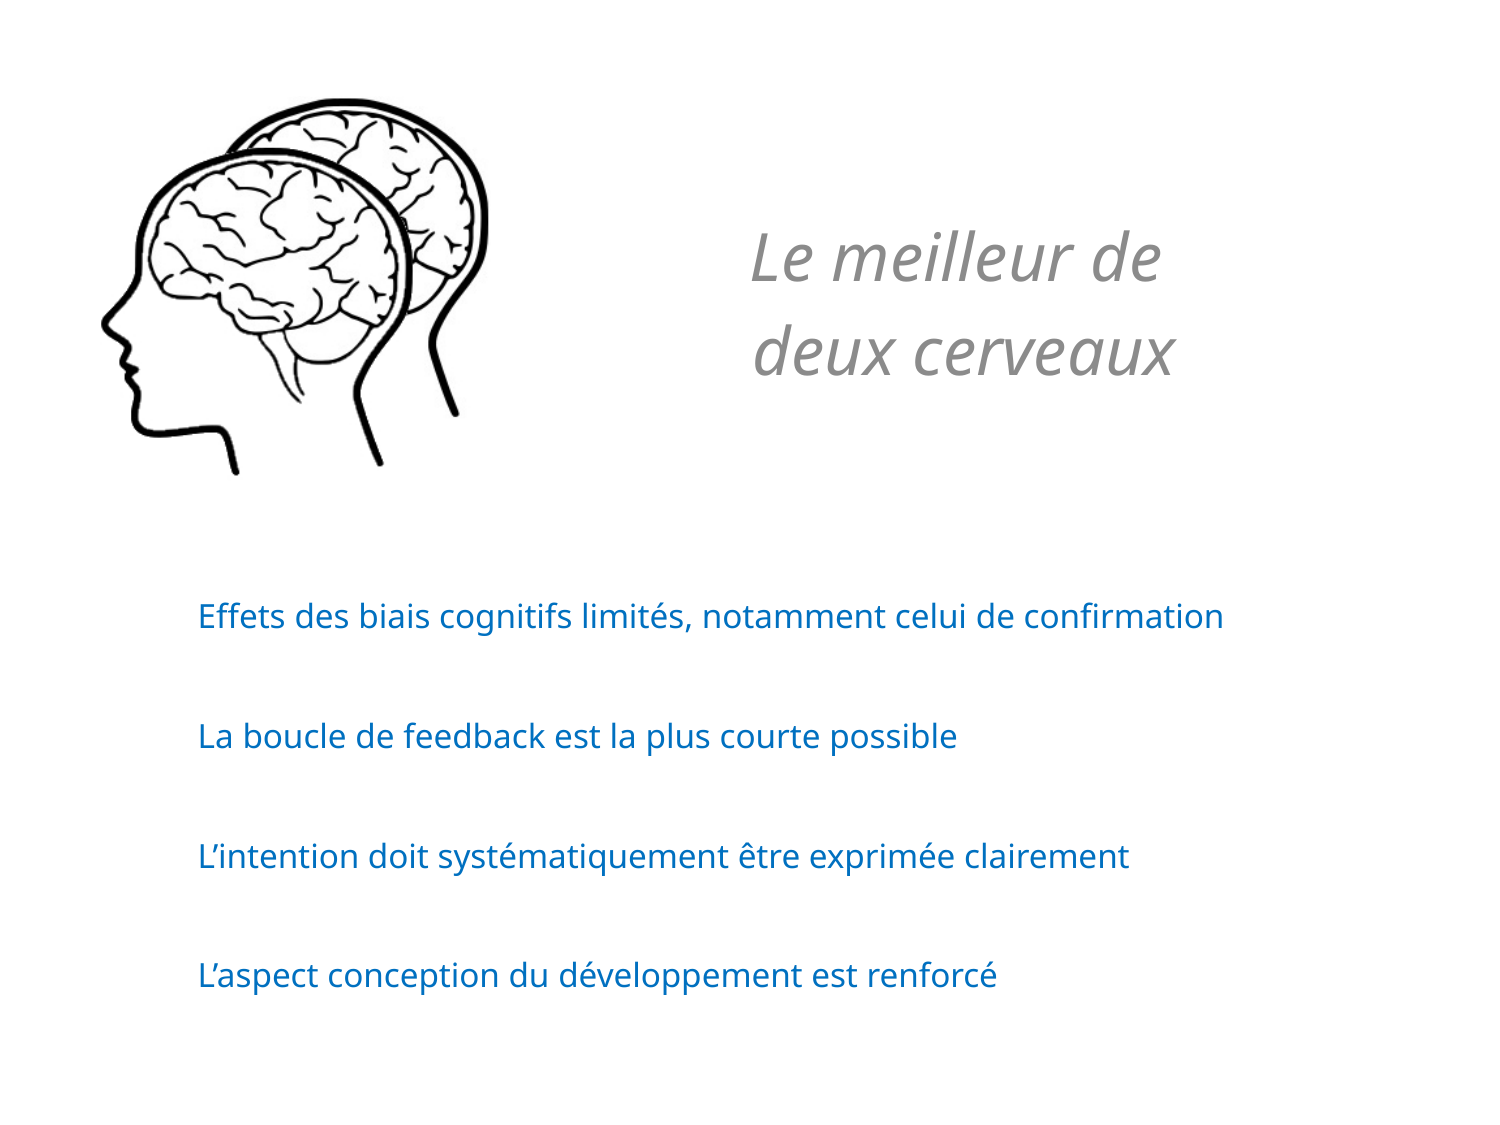

Le meilleur de
deux cerveaux
Effets des biais cognitifs limités, notamment celui de confirmation
La boucle de feedback est la plus courte possible
L’intention doit systématiquement être exprimée clairement
L’aspect conception du développement est renforcé